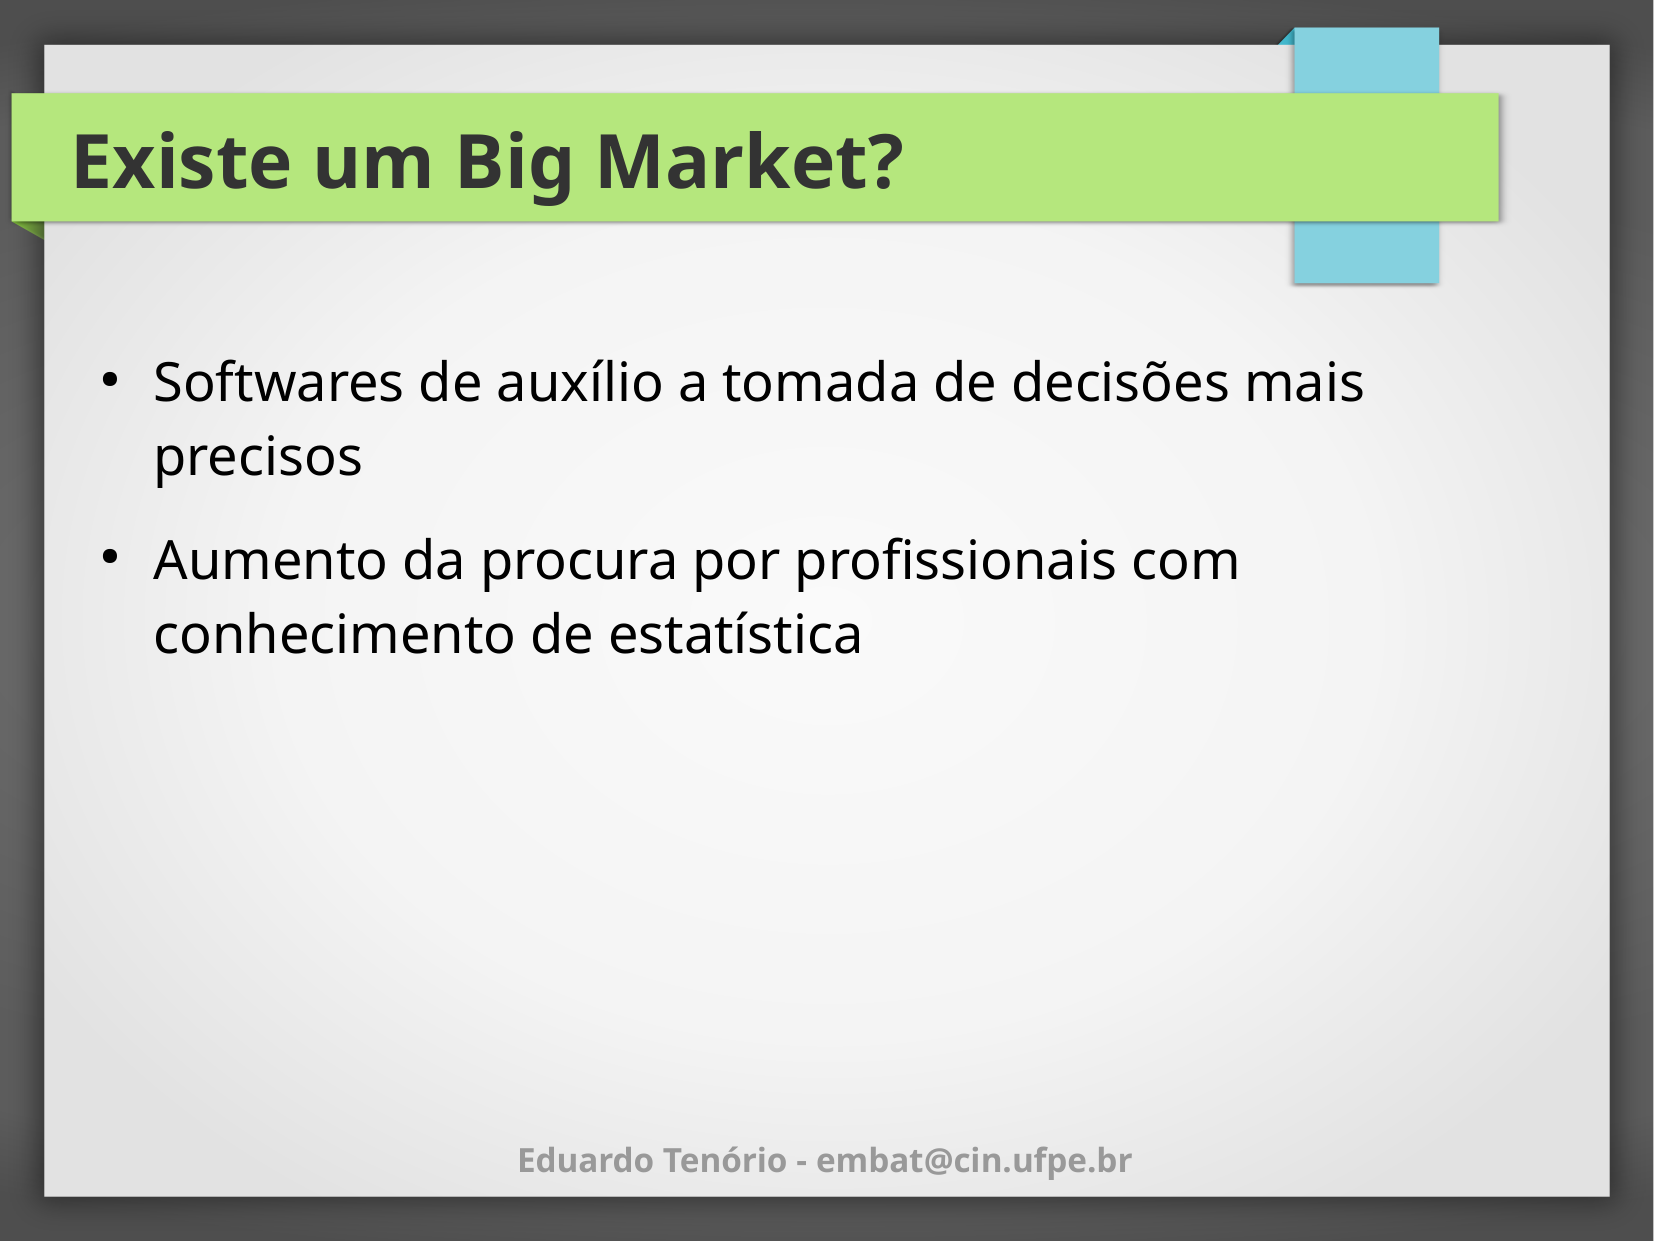

# Existe um Big Market?
Softwares de auxílio a tomada de decisões mais precisos
Aumento da procura por profissionais com conhecimento de estatística
Eduardo Tenório - embat@cin.ufpe.br